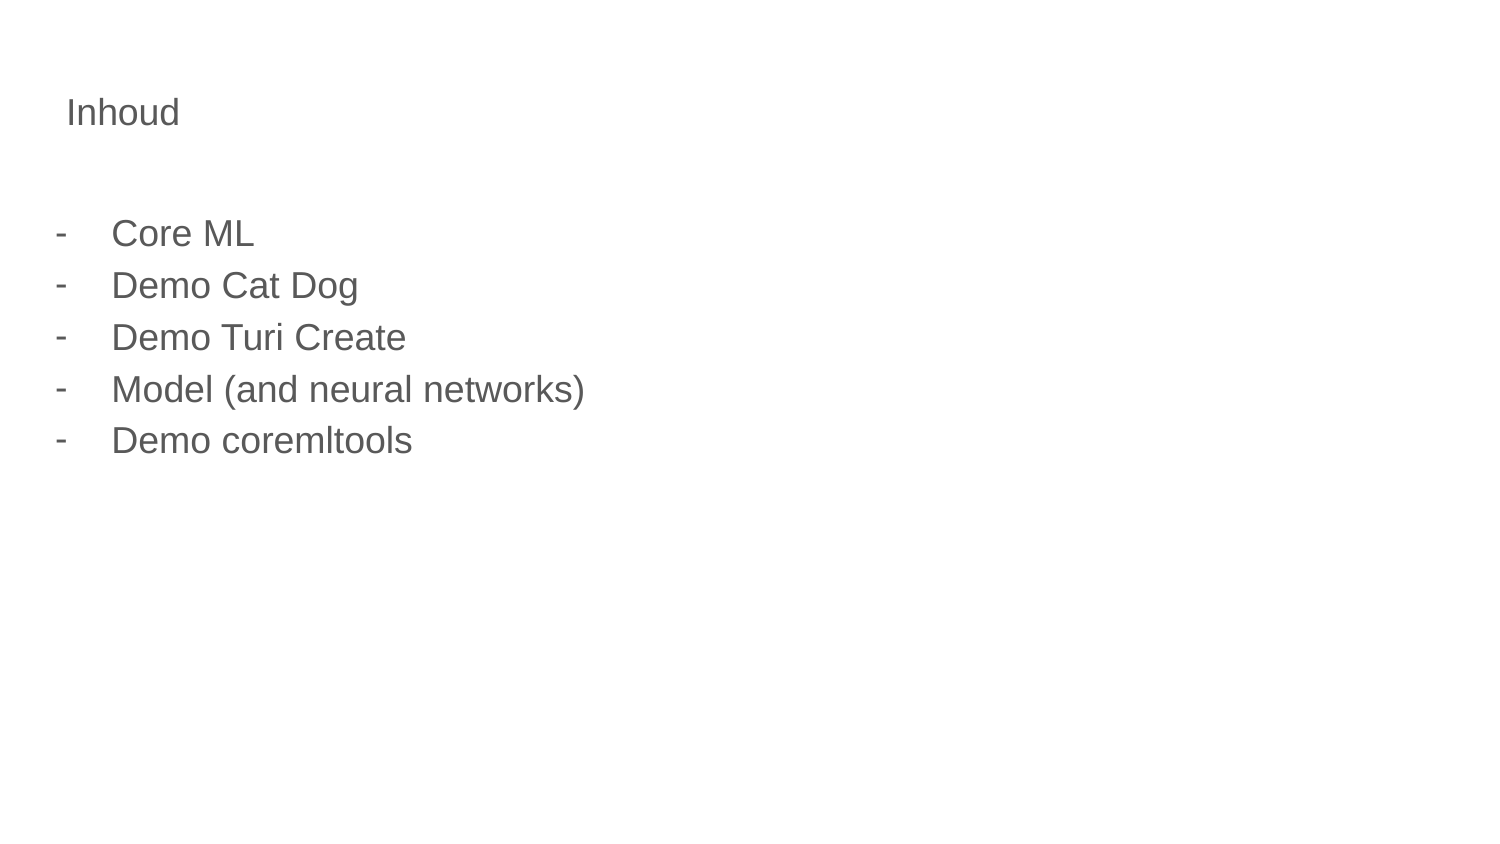

# Inhoud
Core ML
Demo Cat Dog
Demo Turi Create
Model (and neural networks)
Demo coremltools